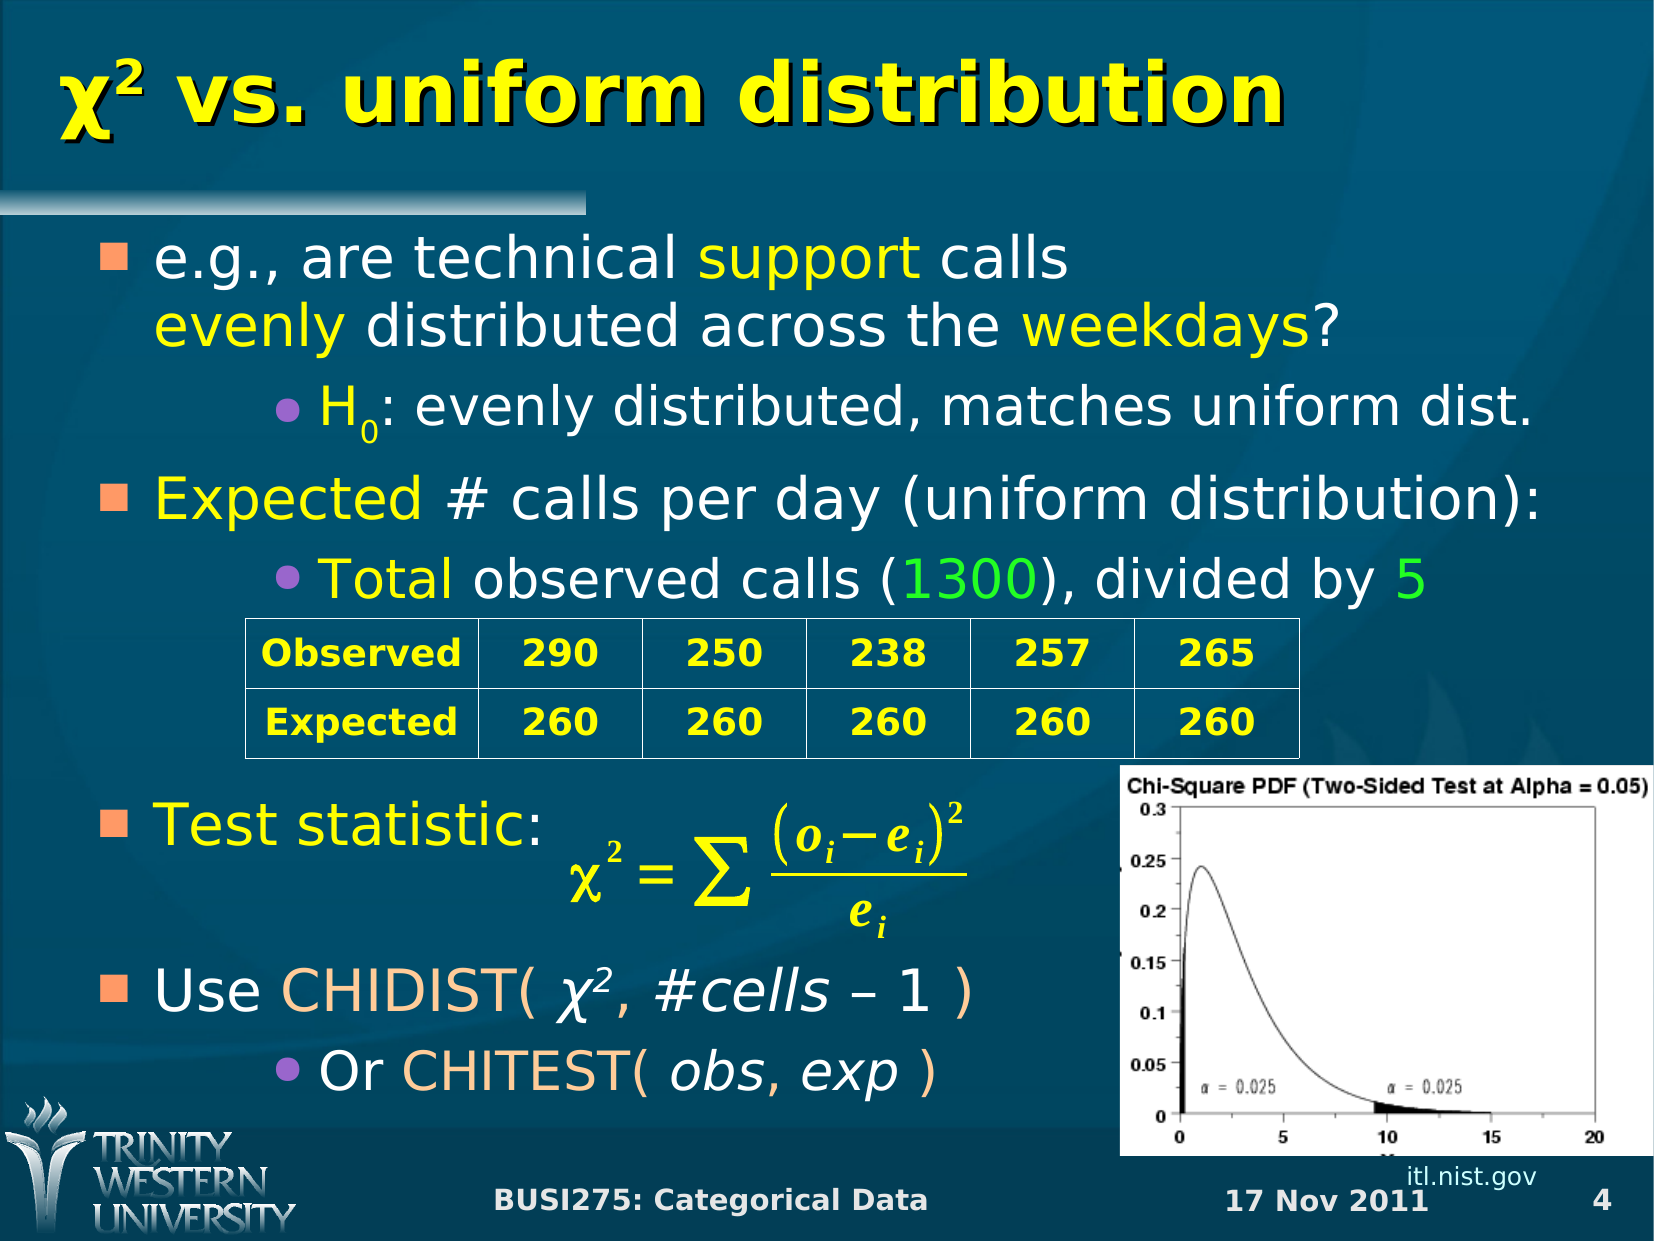

# χ2 vs. uniform distribution
e.g., are technical support calls
evenly distributed across the weekdays?
H0: evenly distributed, matches uniform dist.
Expected # calls per day (uniform distribution):
Total observed calls (1300), divided by 5
Test statistic:
Use CHIDIST( χ2, #cells – 1 )
Or CHITEST( obs, exp )
| Observed | 290 | 250 | 238 | 257 | 265 |
| --- | --- | --- | --- | --- | --- |
| Expected | 260 | 260 | 260 | 260 | 260 |
itl.nist.gov
BUSI275: Categorical Data
17 Nov 2011
4